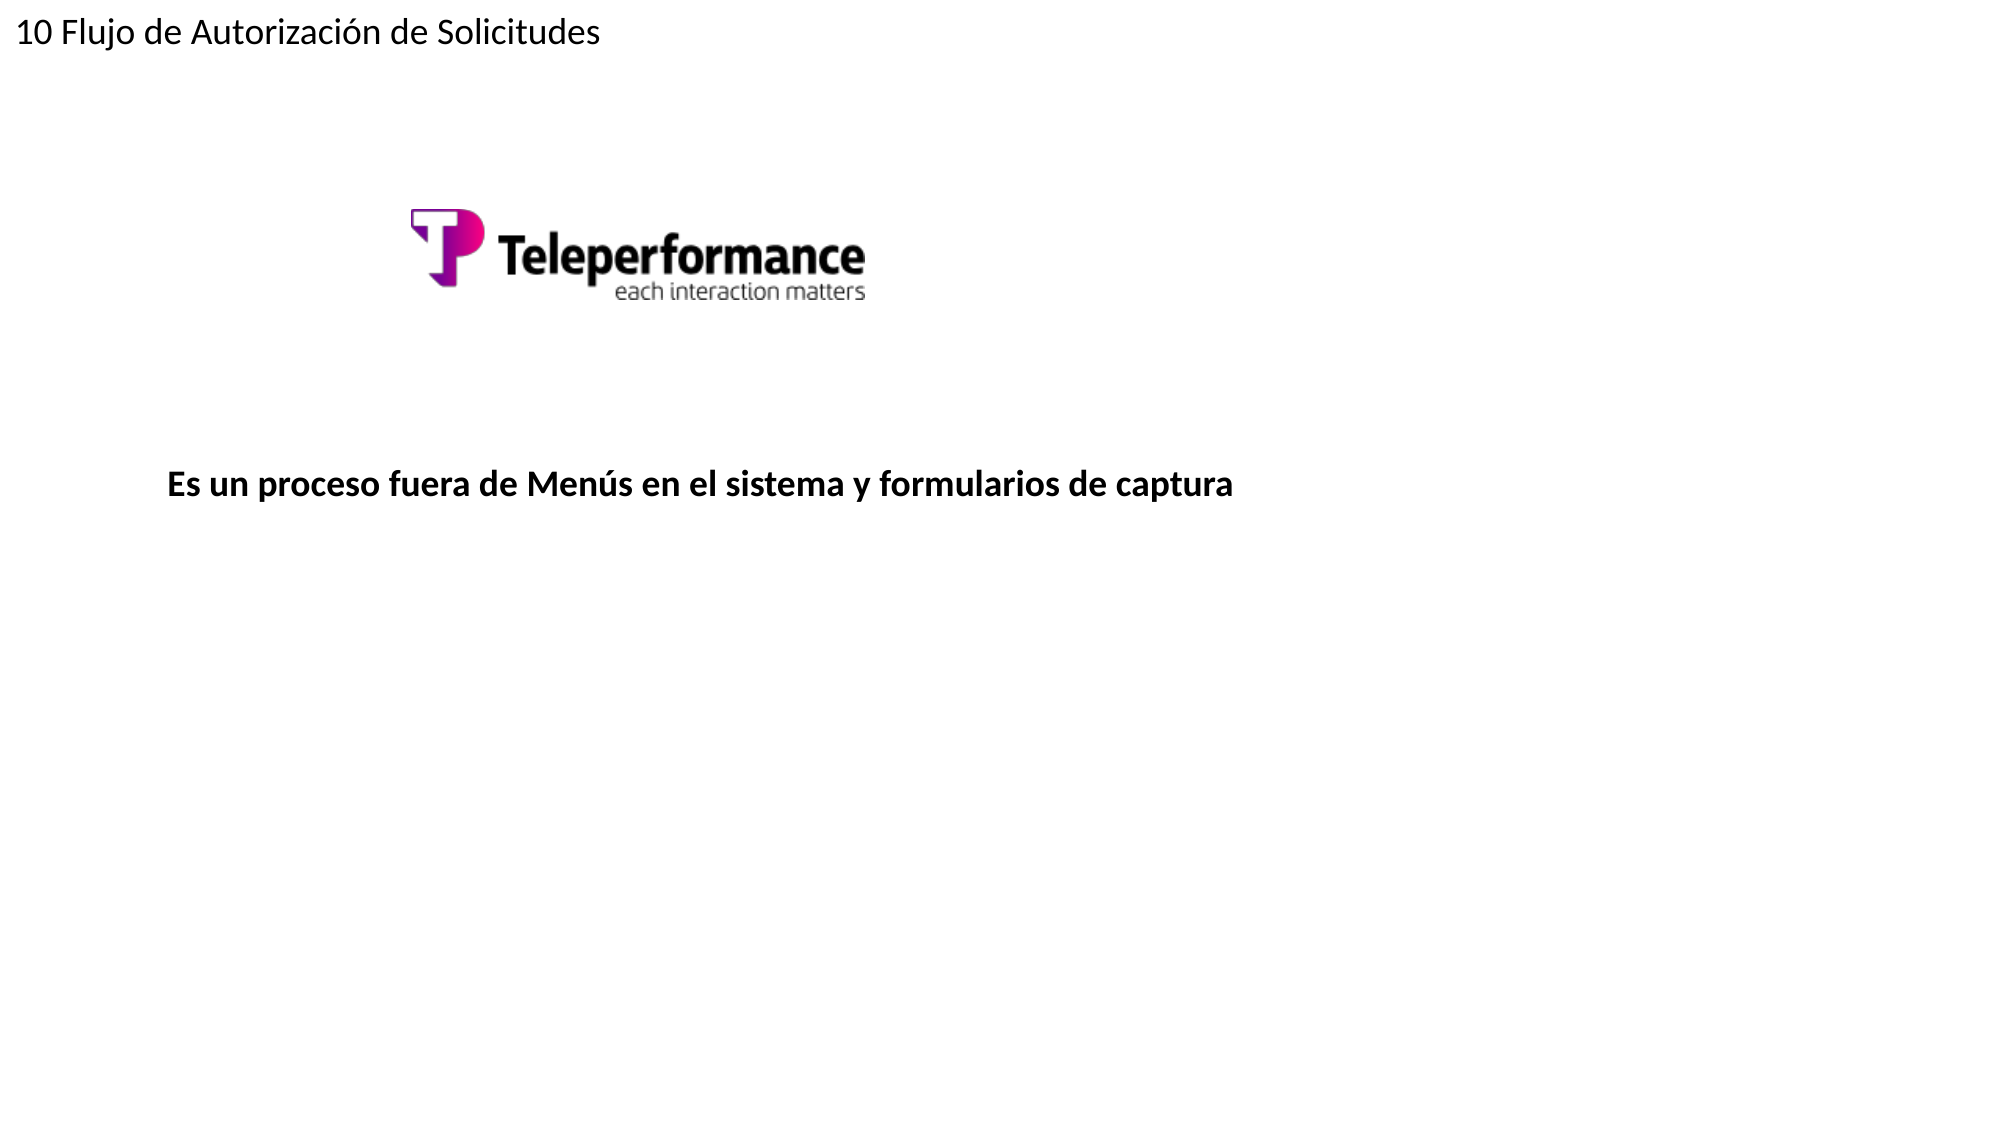

10 Flujo de Autorización de Solicitudes
Es un proceso fuera de Menús en el sistema y formularios de captura